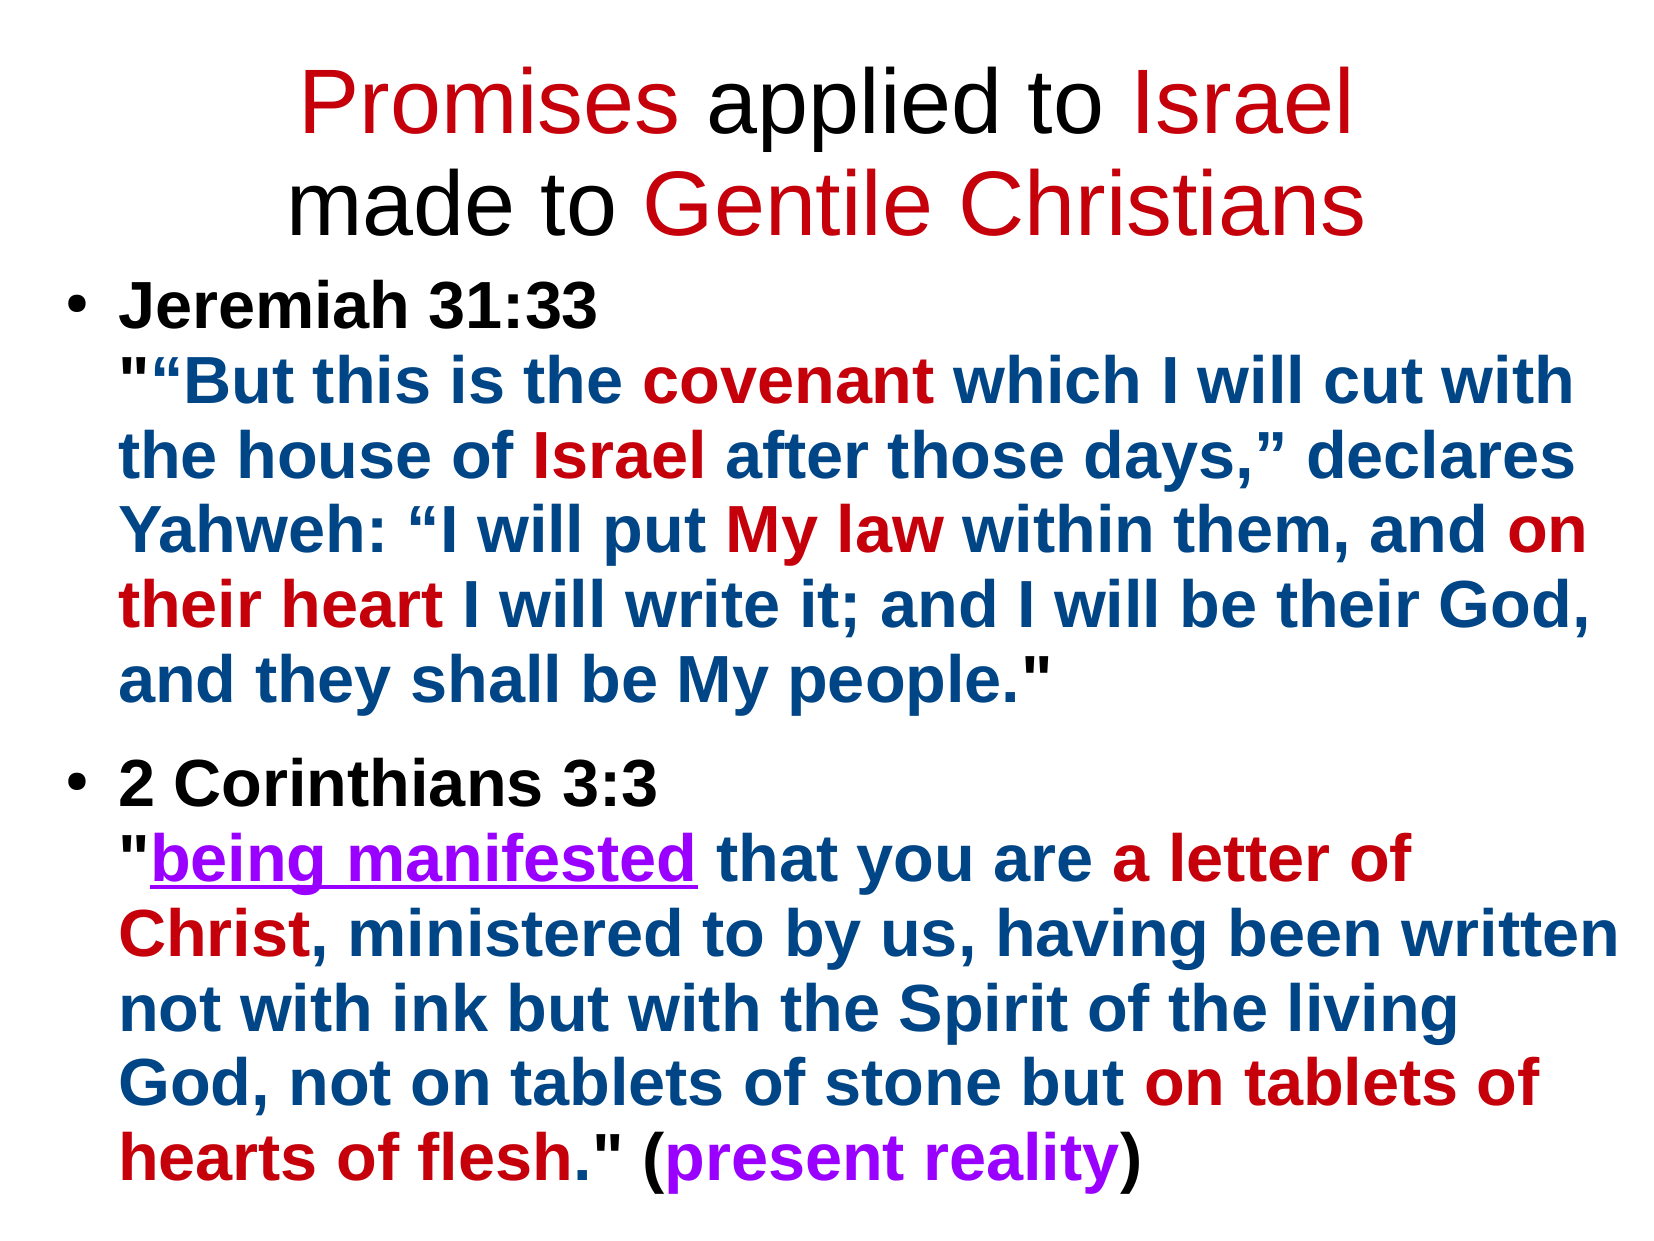

# Promises applied to Israel made to Gentile Christians
Jeremiah 31:33
"“But this is the covenant which I will cut with the house of Israel after those days,” declares Yahweh: “I will put My law within them, and on their heart I will write it; and I will be their God, and they shall be My people."
2 Corinthians 3:3
"being manifested that you are a letter of Christ, ministered to by us, having been written not with ink but with the Spirit of the living God, not on tablets of stone but on tablets of hearts of flesh." (present reality)